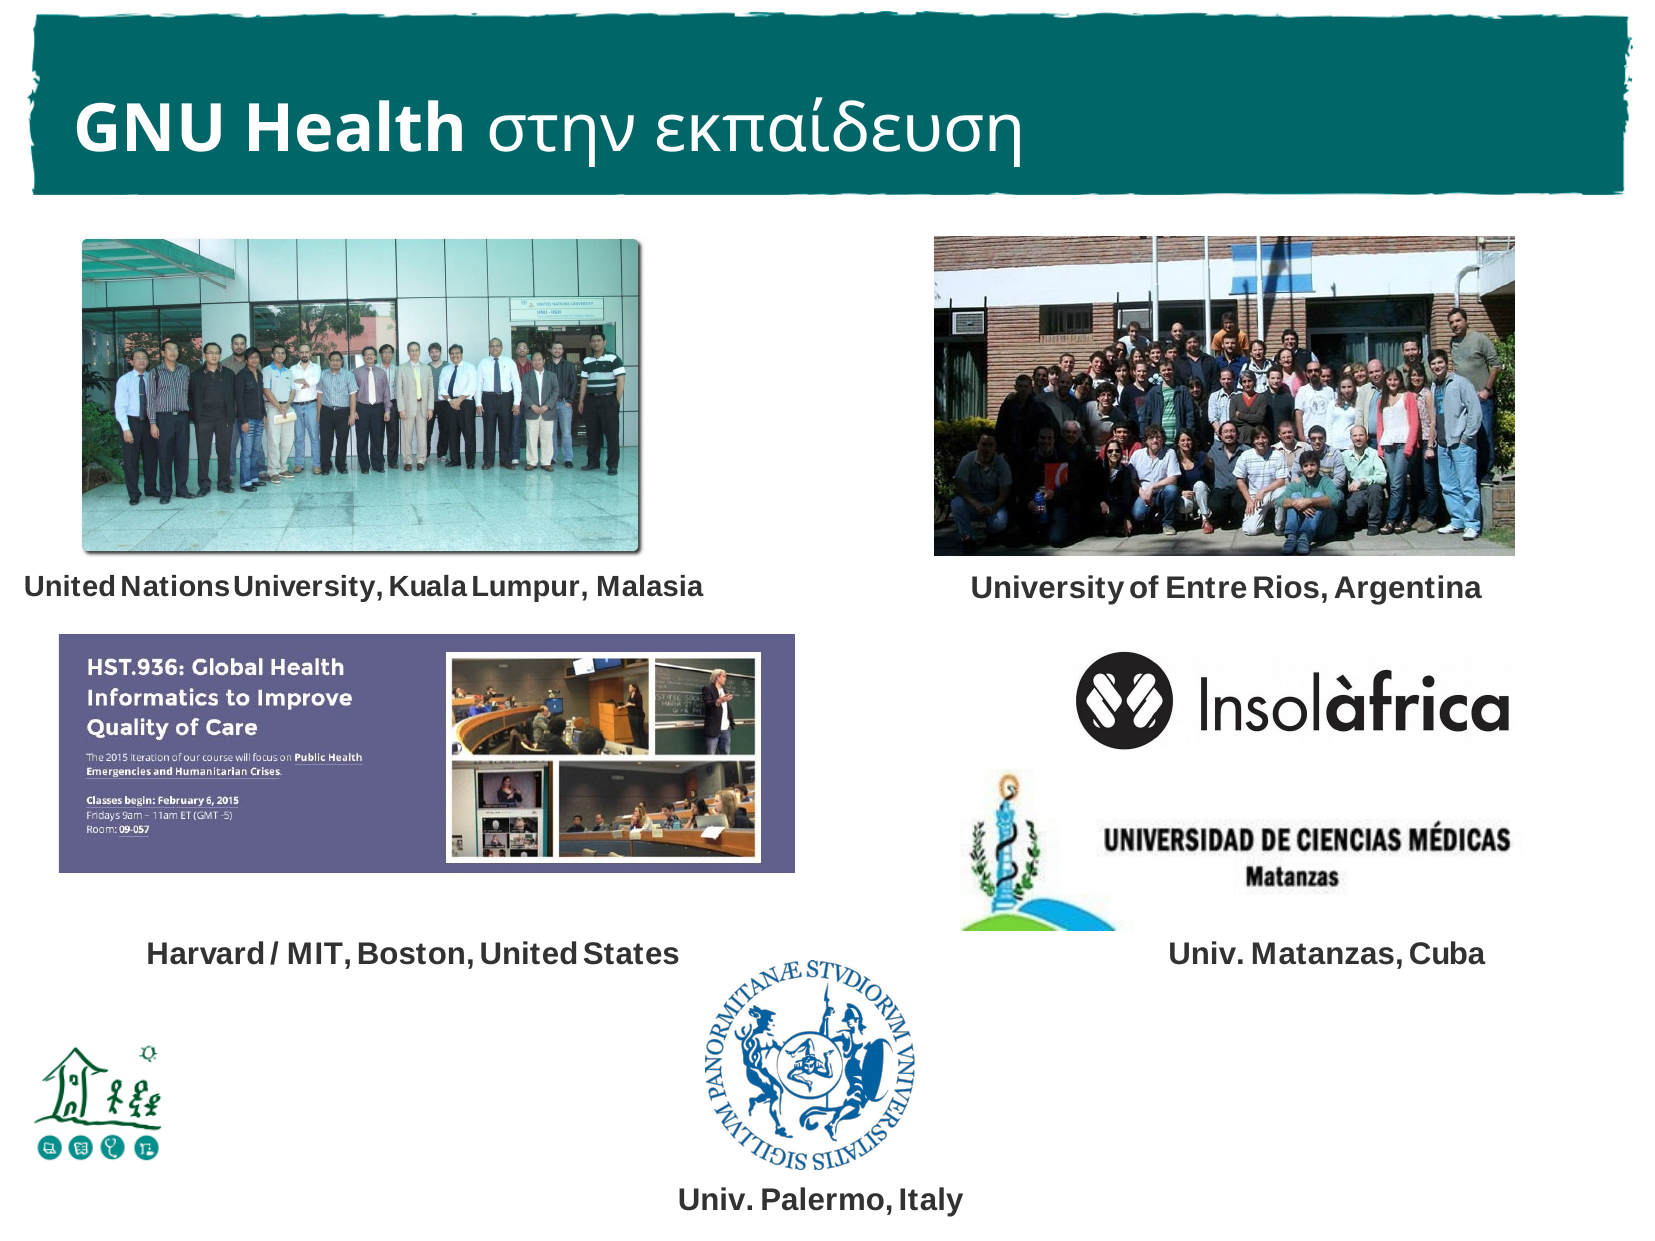

# GNU Health στην εκπαίδευση
UnitedNationsUniversity,KualaLumpur, Malasia
UniversityofEntreRios,Argentina
 Harvard/MIT,Boston,UnitedStates							Univ.Matanzas,Cuba
Univ.Palermo,Italy